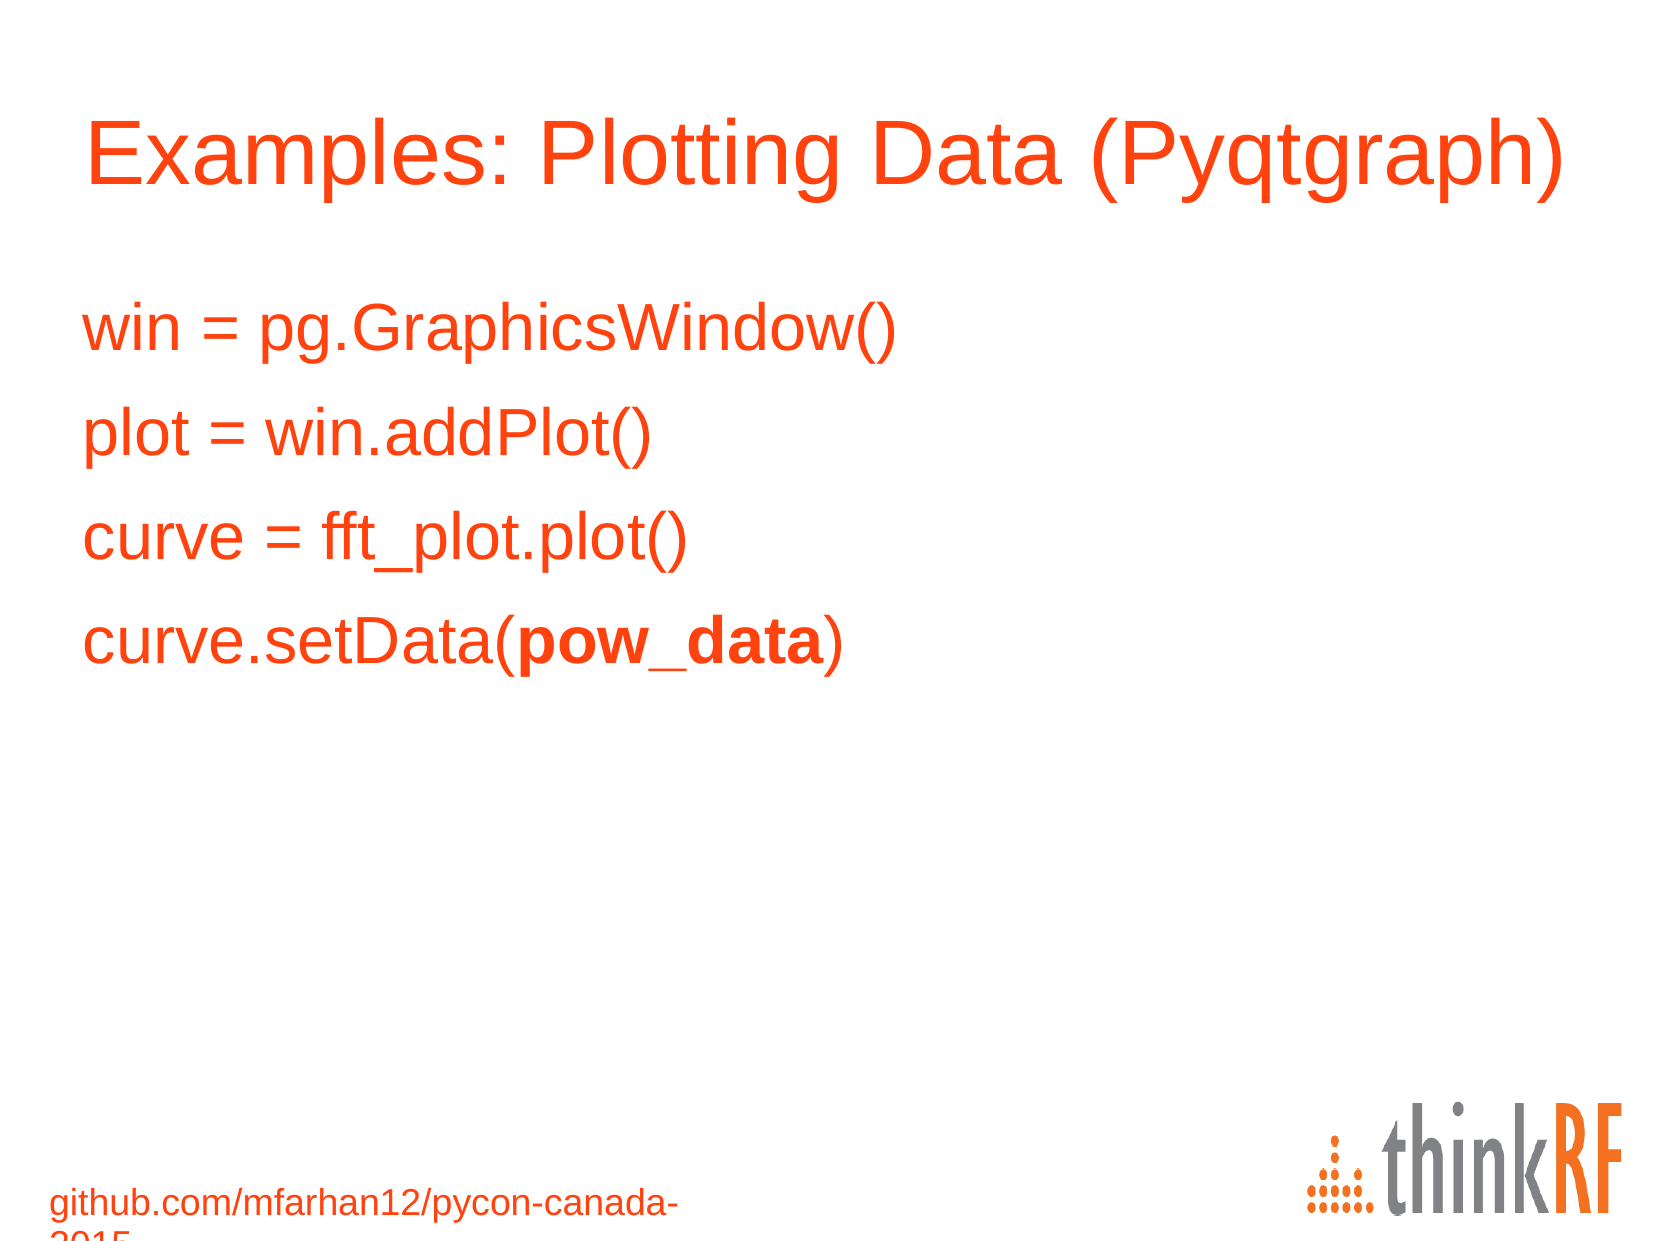

# Examples: Plotting Data (Pyqtgraph)
win = pg.GraphicsWindow()
plot = win.addPlot()
curve = fft_plot.plot()
curve.setData(pow_data)